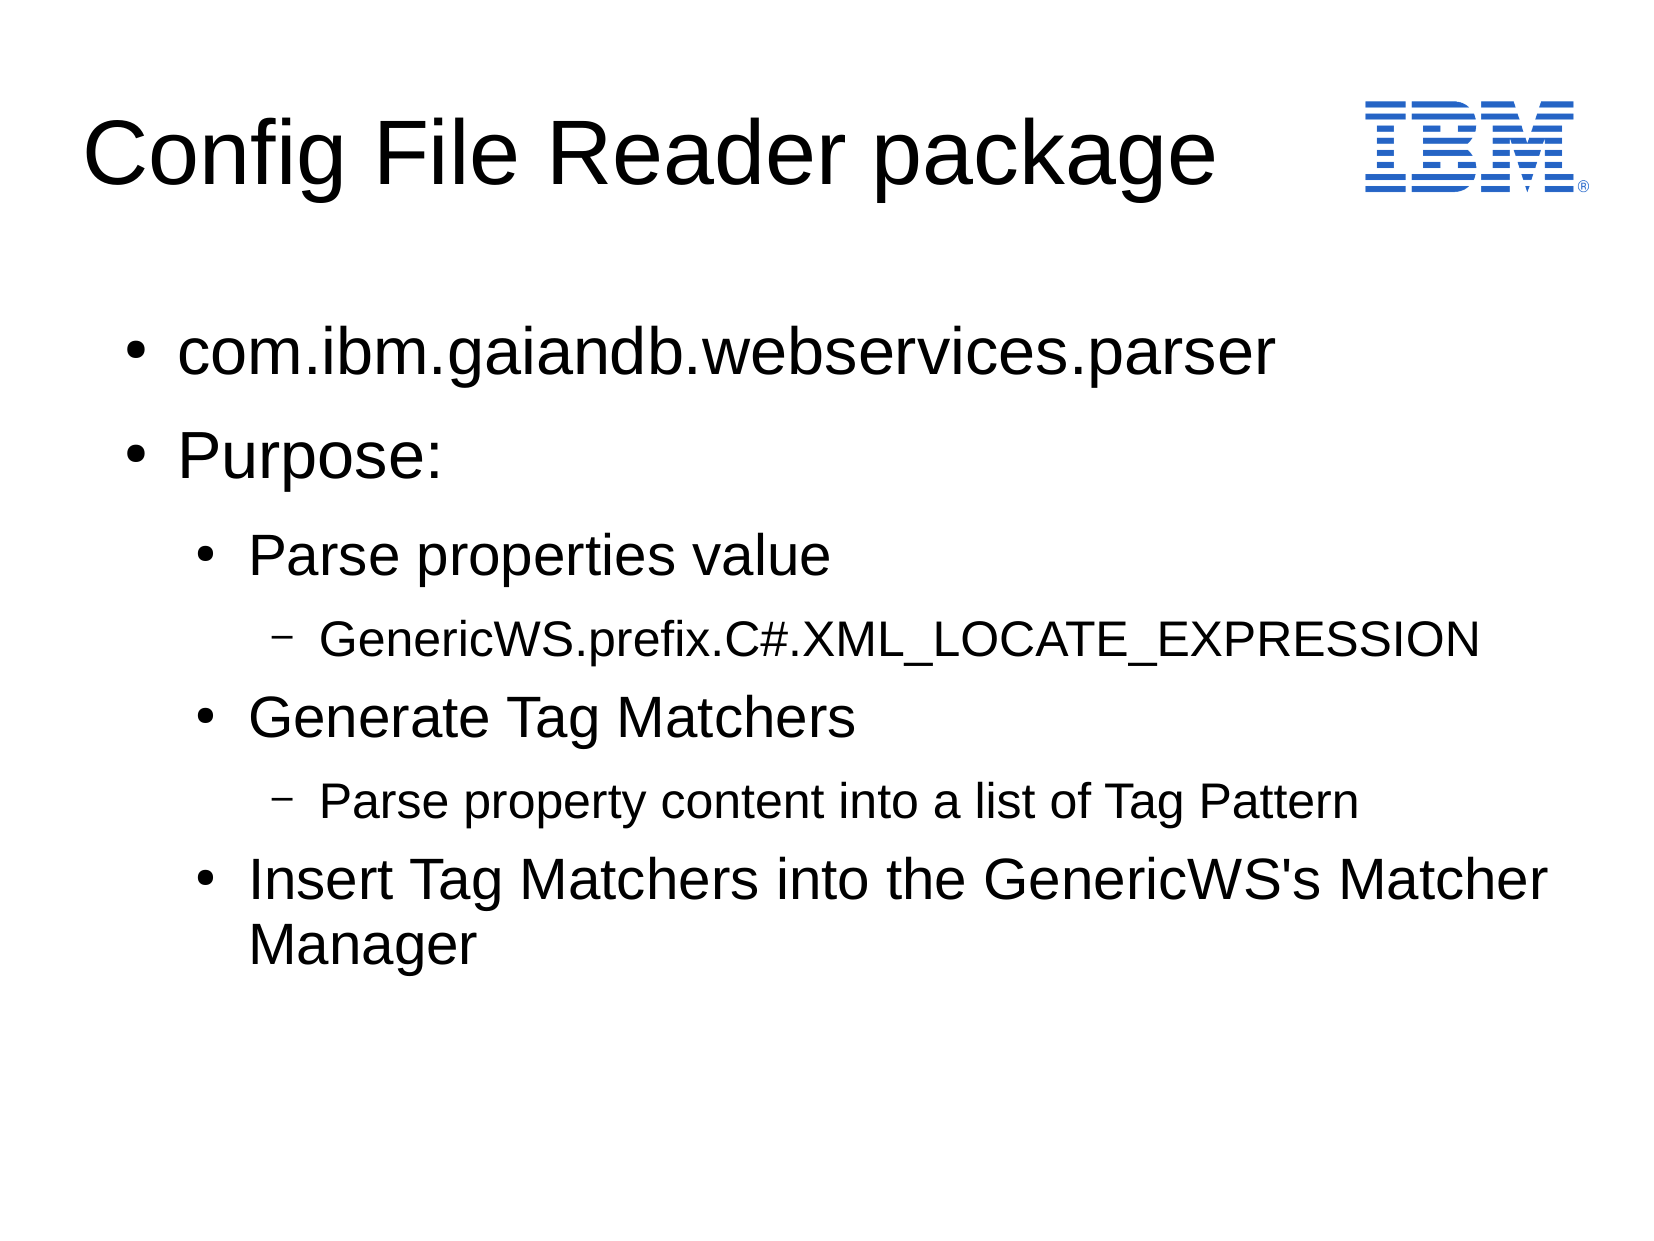

# Config File Reader package
com.ibm.gaiandb.webservices.parser
Purpose:
Parse properties value
GenericWS.prefix.C#.XML_LOCATE_EXPRESSION
Generate Tag Matchers
Parse property content into a list of Tag Pattern
Insert Tag Matchers into the GenericWS's Matcher Manager